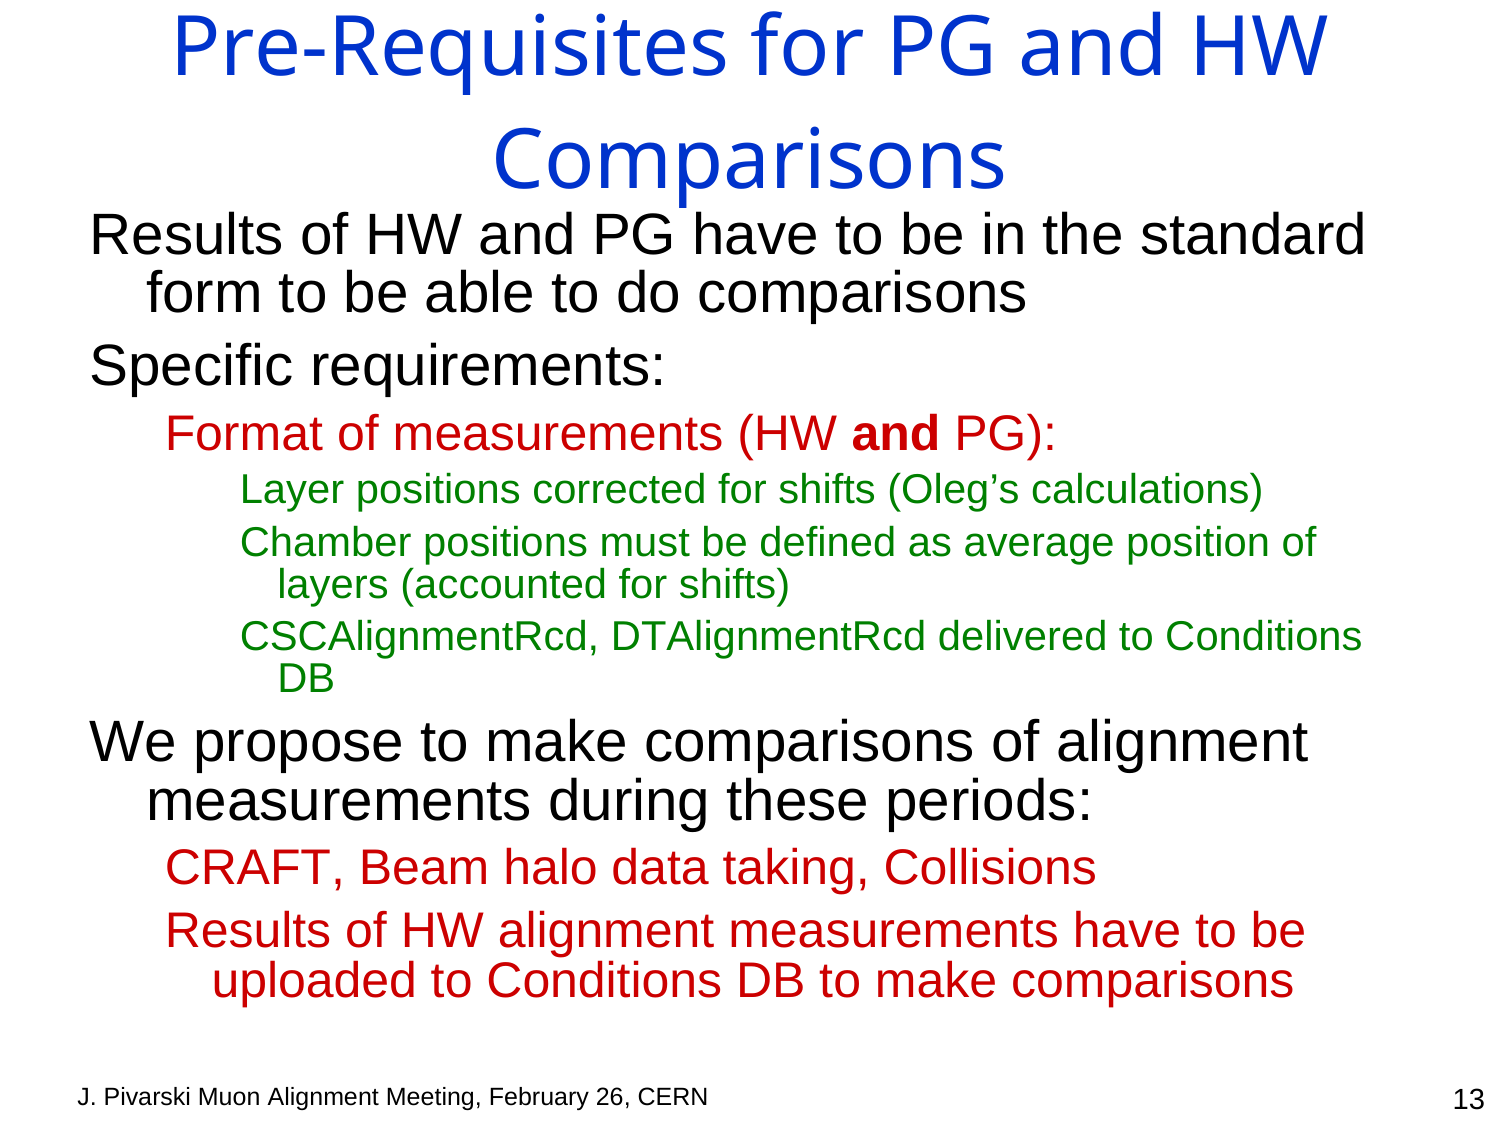

# Pre-Requisites for PG and HW Comparisons
Results of HW and PG have to be in the standard form to be able to do comparisons
Specific requirements:
Format of measurements (HW and PG):
Layer positions corrected for shifts (Oleg’s calculations)
Chamber positions must be defined as average position of layers (accounted for shifts)
CSCAlignmentRcd, DTAlignmentRcd delivered to Conditions DB
We propose to make comparisons of alignment measurements during these periods:
CRAFT, Beam halo data taking, Collisions
Results of HW alignment measurements have to be uploaded to Conditions DB to make comparisons
13